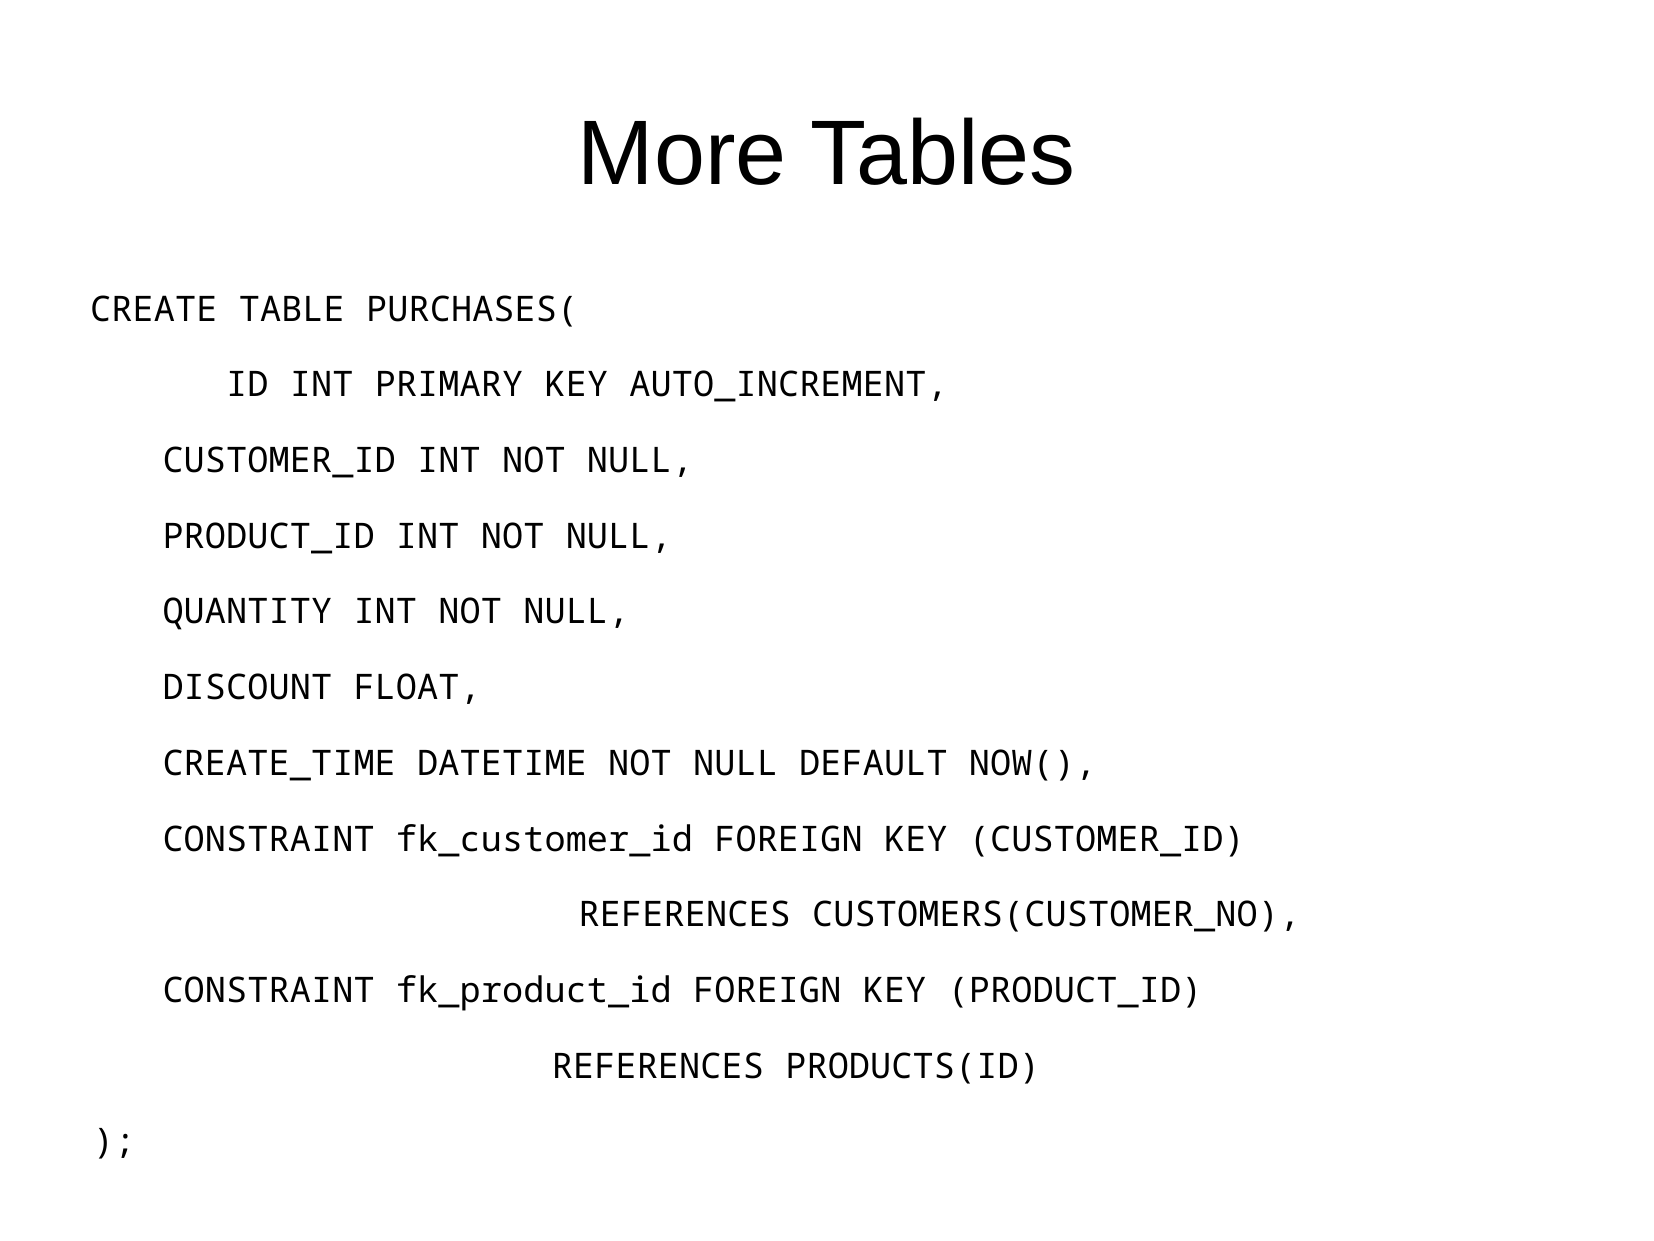

# More Tables
CREATE TABLE PURCHASES(
 		 ID INT PRIMARY KEY AUTO_INCREMENT,
 	 	CUSTOMER_ID INT NOT NULL,
 	 	PRODUCT_ID INT NOT NULL,
 	 	QUANTITY INT NOT NULL,
 	 	DISCOUNT FLOAT,
 	 	CREATE_TIME DATETIME NOT NULL DEFAULT NOW(),
 	 	CONSTRAINT fk_customer_id FOREIGN KEY (CUSTOMER_ID)
 	 	 	 	 	 	 	 	REFERENCES CUSTOMERS(CUSTOMER_NO),
 	 	CONSTRAINT fk_product_id FOREIGN KEY (PRODUCT_ID)
 	 	 	 	 	 	 	 REFERENCES PRODUCTS(ID)
 	);